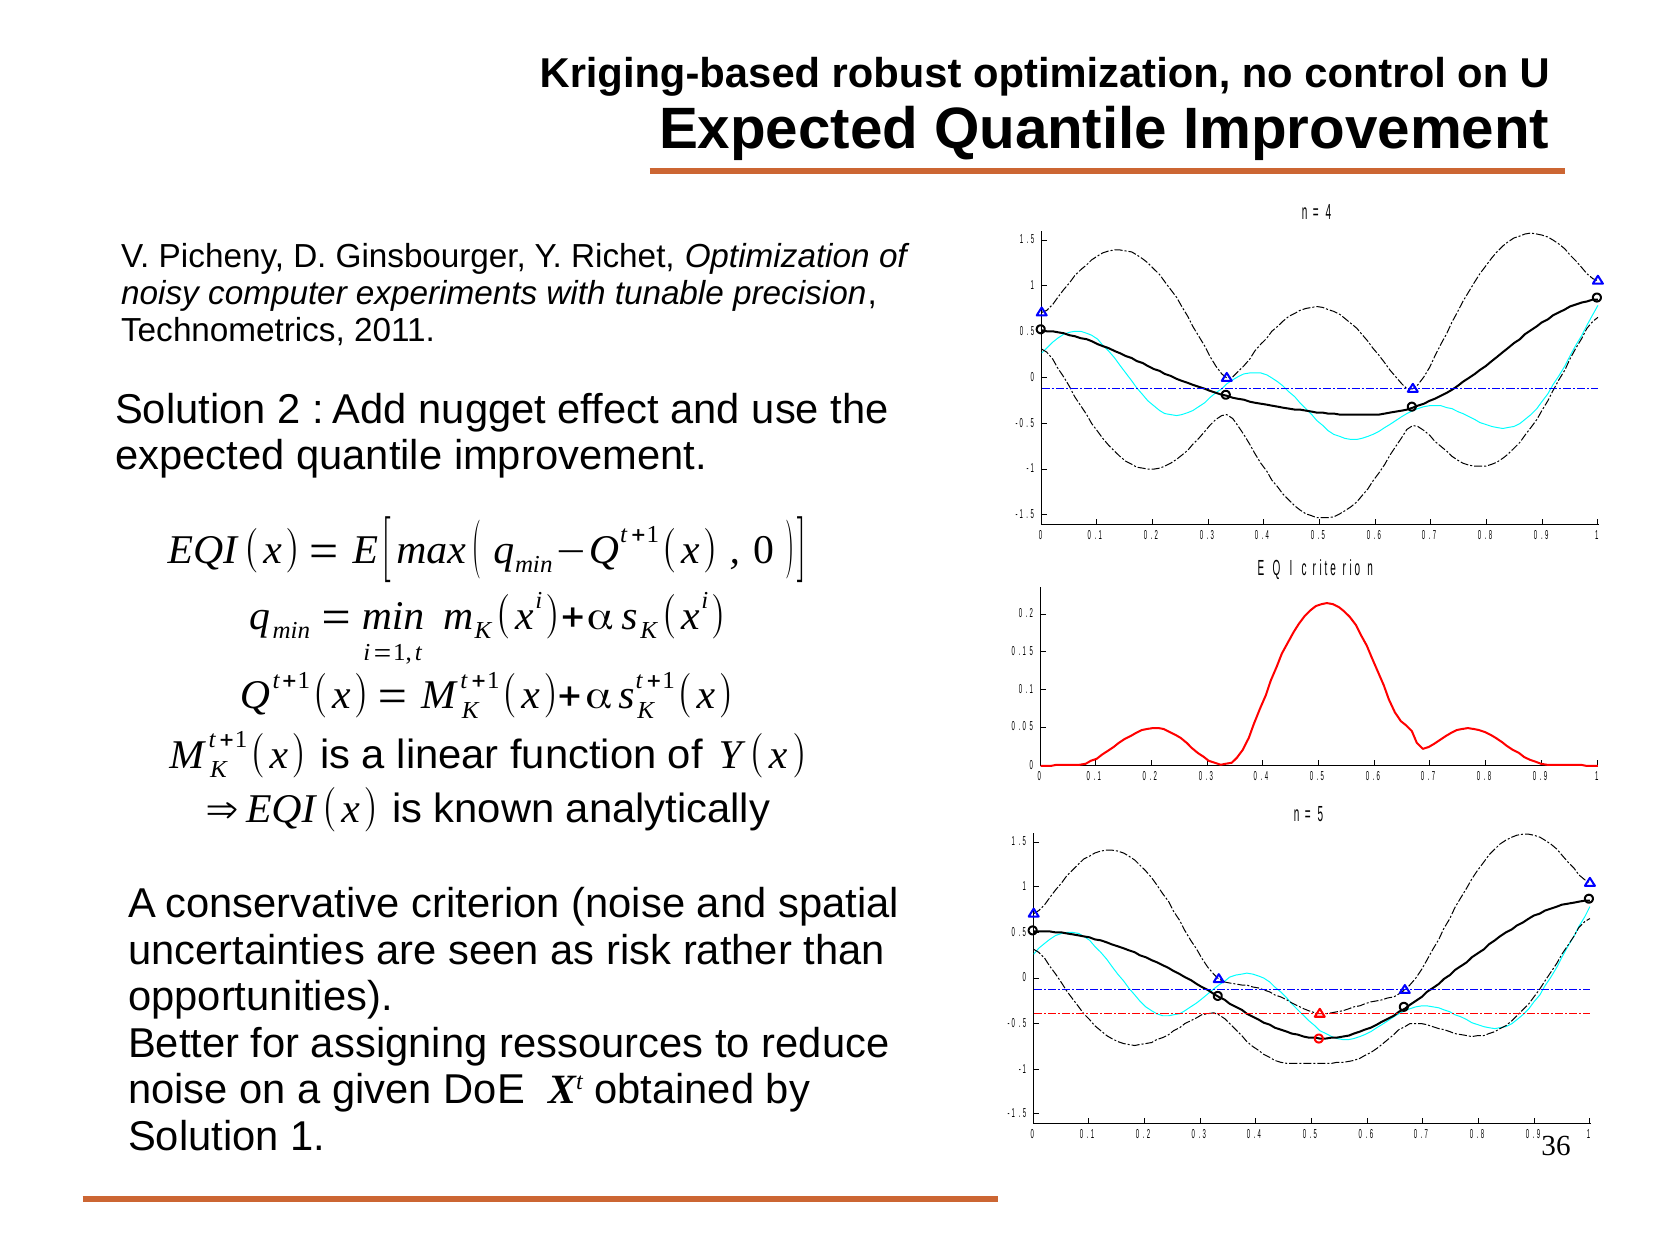

Kriging-based robust optimization, no control on U
Expected Quantile Improvement
V. Picheny, D. Ginsbourger, Y. Richet, Optimization of noisy computer experiments with tunable precision, Technometrics, 2011.
Solution 2 : Add nugget effect and use the expected quantile improvement.
A conservative criterion (noise and spatial uncertainties are seen as risk rather than opportunities).
Better for assigning ressources to reduce noise on a given DoE Xt obtained by Solution 1.
36